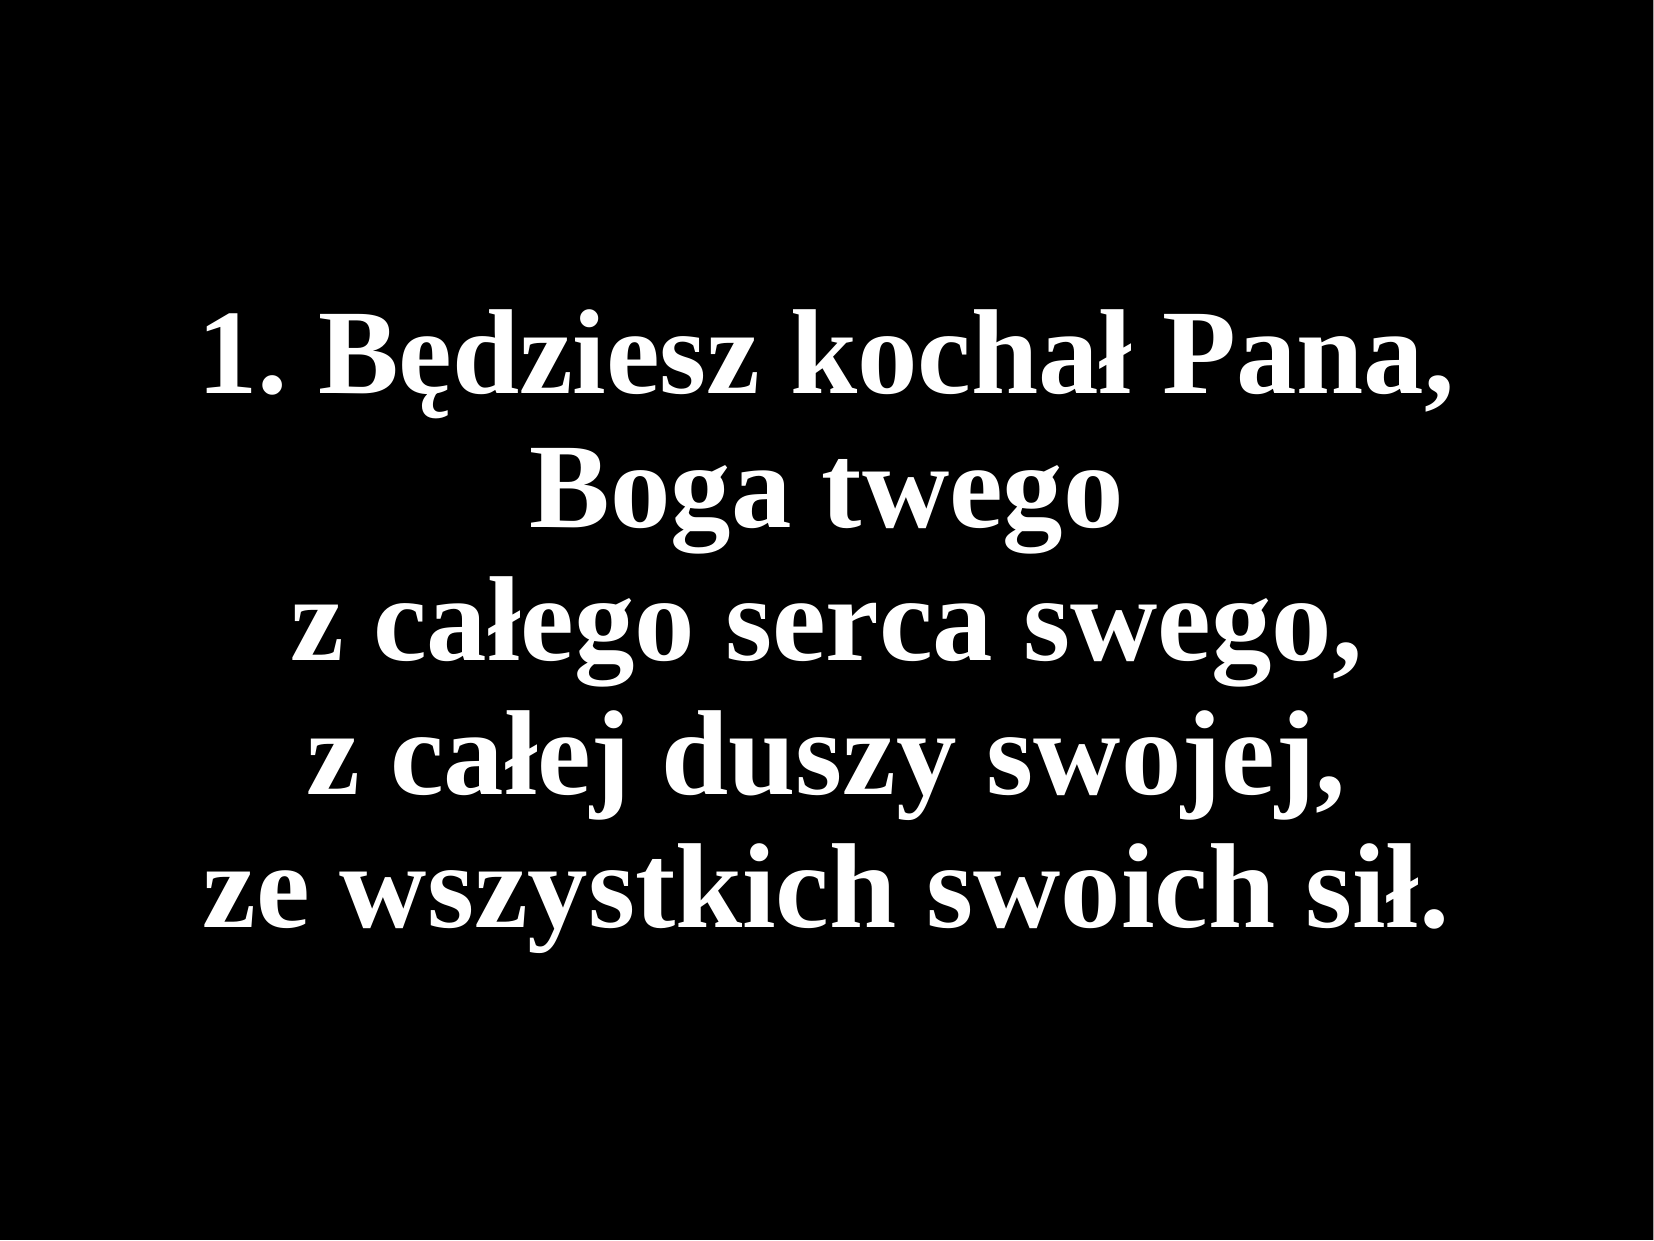

# 1. Będziesz kochał Pana, Boga twego z całego serca swego, z całej duszy swojej, ze wszystkich swoich sił.